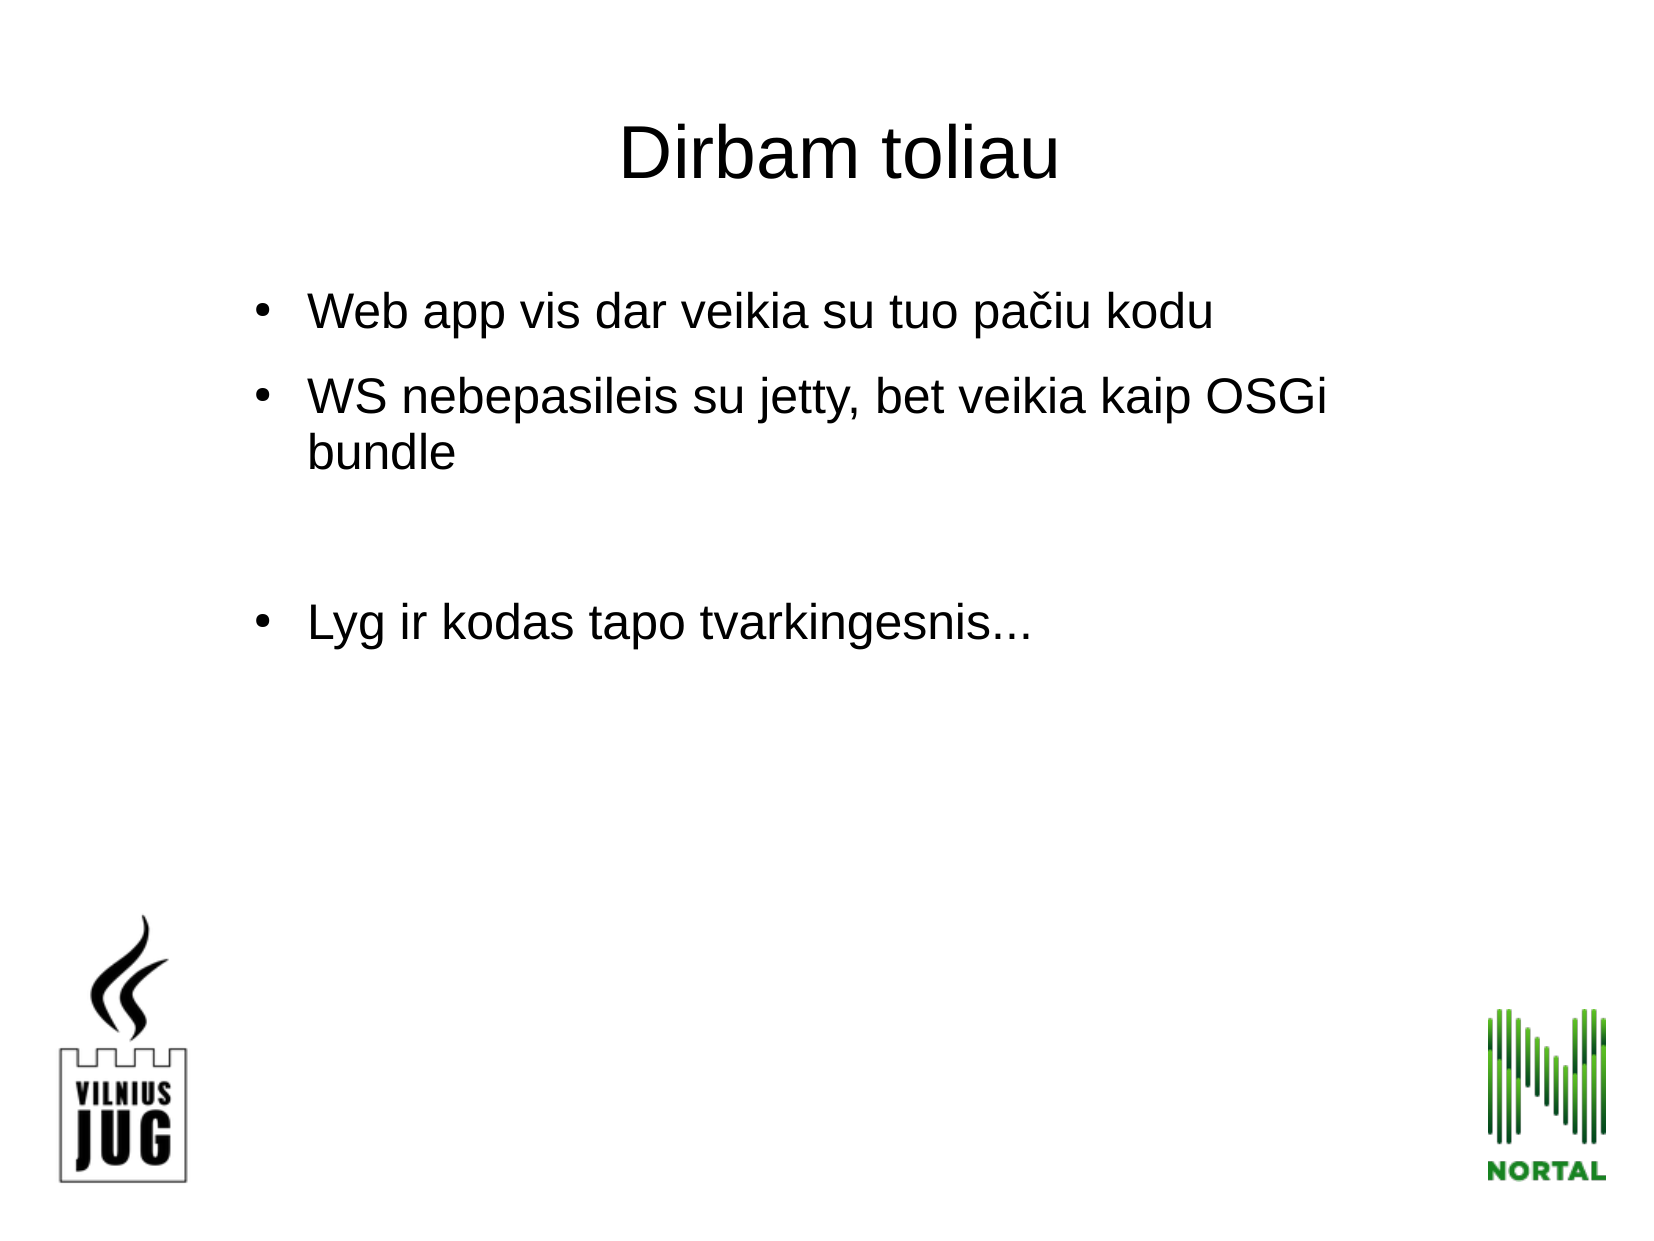

Dirbam toliau
# Web app vis dar veikia su tuo pačiu kodu
WS nebepasileis su jetty, bet veikia kaip OSGi bundle
Lyg ir kodas tapo tvarkingesnis...